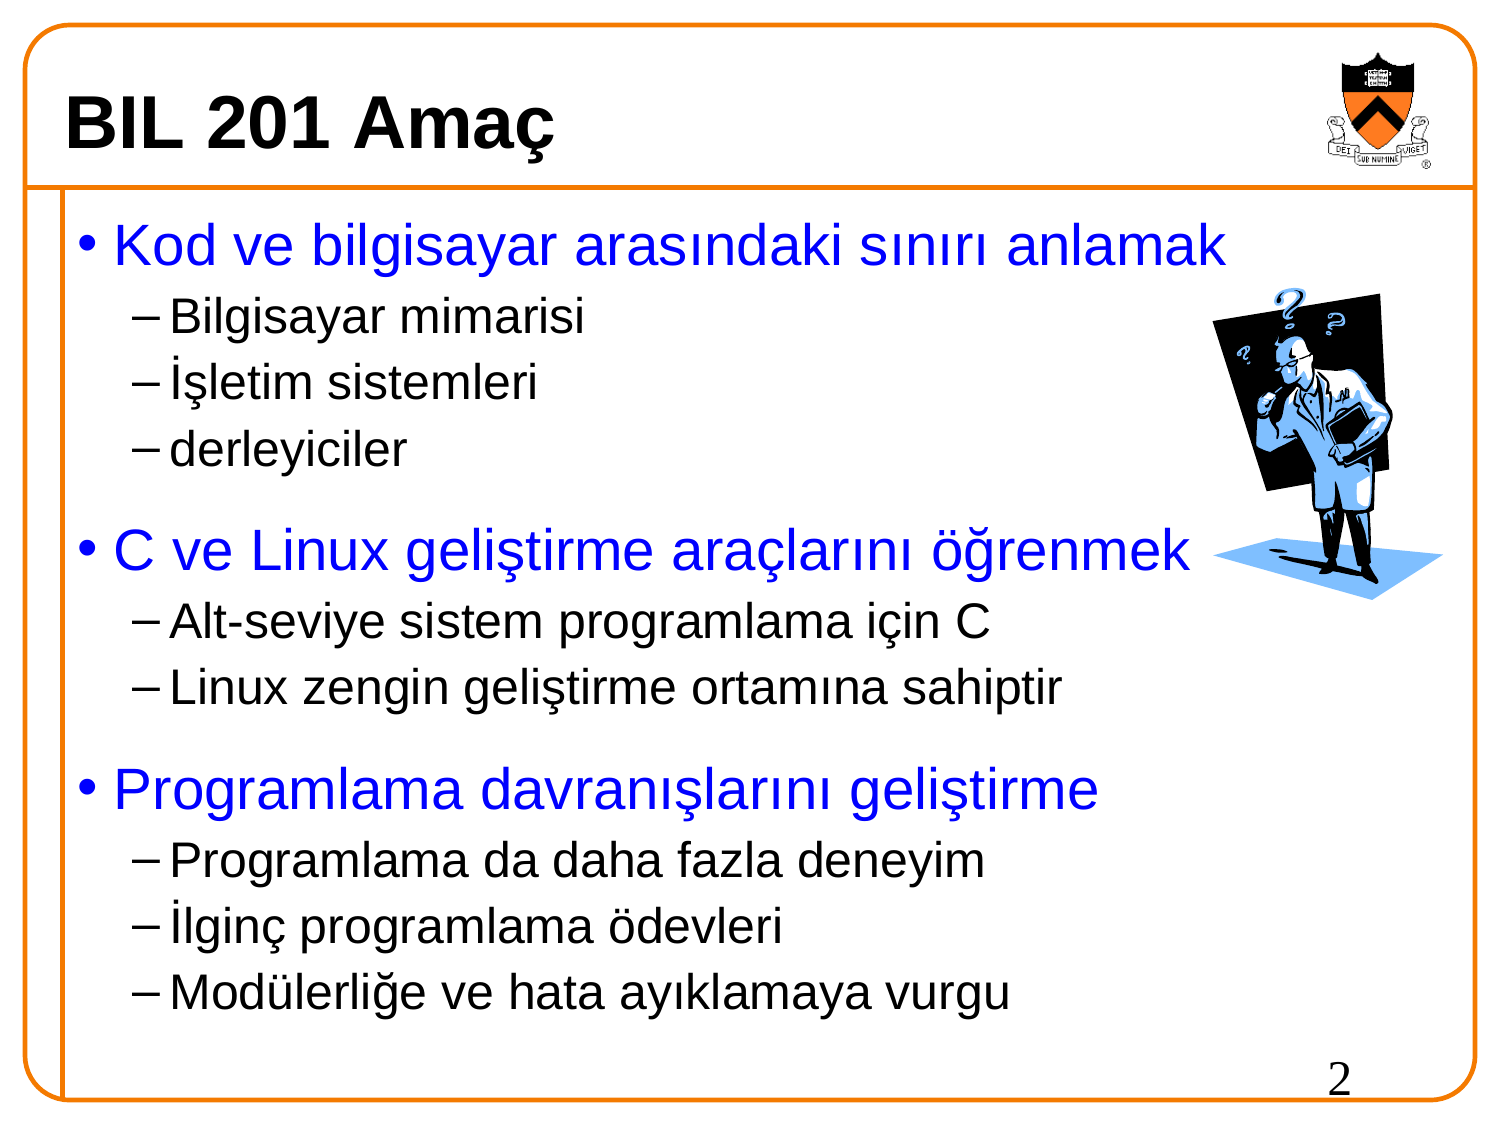

# BIL 201 Amaç
Kod ve bilgisayar arasındaki sınırı anlamak
Bilgisayar mimarisi
İşletim sistemleri
derleyiciler
C ve Linux geliştirme araçlarını öğrenmek
Alt-seviye sistem programlama için C
Linux zengin geliştirme ortamına sahiptir
Programlama davranışlarını geliştirme
Programlama da daha fazla deneyim
İlginç programlama ödevleri
Modülerliğe ve hata ayıklamaya vurgu
2